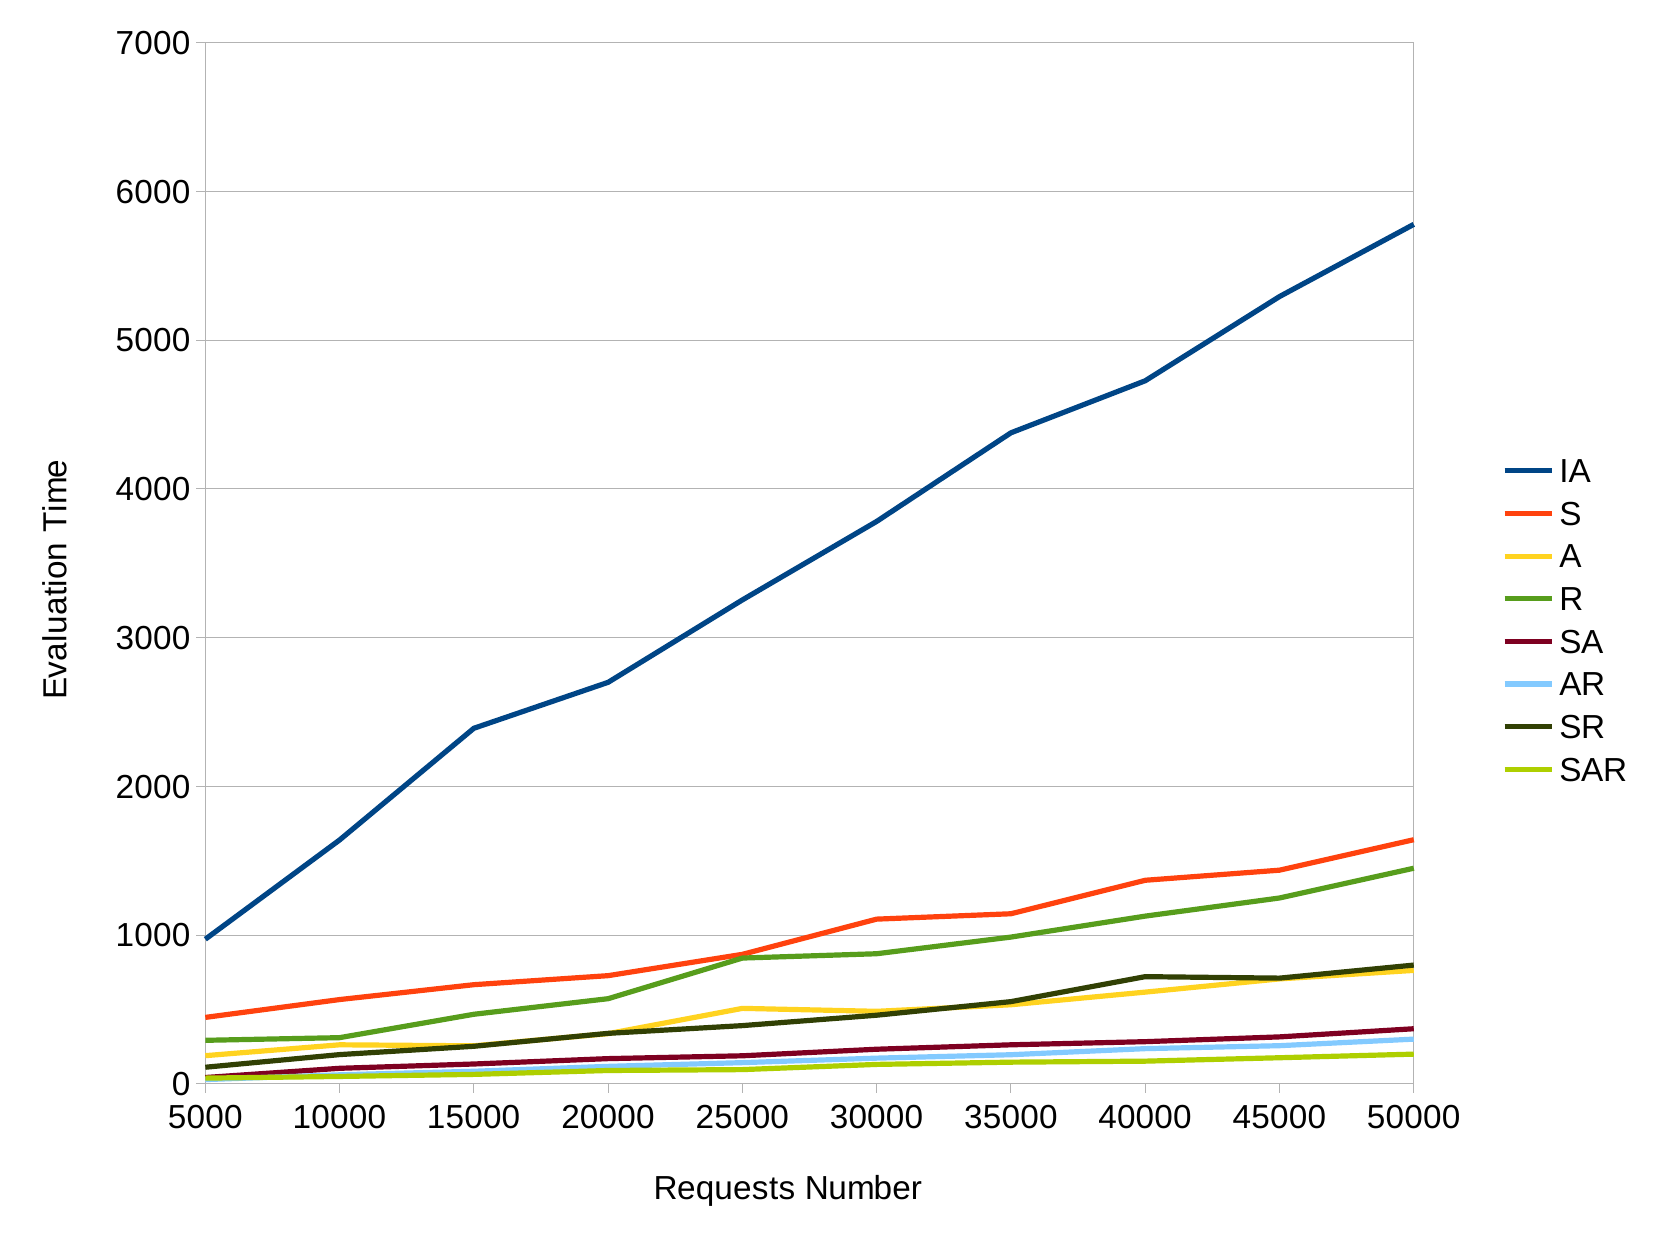

### Chart
| Category | IA | S | A | R | SA | AR | SR | SAR |
|---|---|---|---|---|---|---|---|---|
| 5000 | 972.0 | 446.0 | 189.0 | 292.0 | 42.0 | 28.0 | 111.0 | 38.0 |
| 10000 | 1639.0 | 566.0 | 262.0 | 310.0 | 104.0 | 60.0 | 196.0 | 49.0 |
| 15000 | 2390.0 | 666.0 | 255.0 | 467.0 | 133.0 | 84.0 | 252.0 | 63.0 |
| 20000 | 2699.0 | 727.0 | 337.0 | 572.0 | 169.0 | 117.0 | 339.0 | 89.0 |
| 25000 | 3254.0 | 870.0 | 507.0 | 845.0 | 188.0 | 142.0 | 391.0 | 95.0 |
| 30000 | 3781.0 | 1107.0 | 487.0 | 874.0 | 232.0 | 172.0 | 461.0 | 130.0 |
| 35000 | 4377.0 | 1143.0 | 531.0 | 986.0 | 262.0 | 195.0 | 552.0 | 145.0 |
| 40000 | 4727.0 | 1368.0 | 616.0 | 1127.0 | 283.0 | 236.0 | 720.0 | 152.0 |
| 45000 | 5293.0 | 1436.0 | 705.0 | 1249.0 | 315.0 | 256.0 | 710.0 | 175.0 |
| 50000 | 5779.0 | 1641.0 | 762.0 | 1449.0 | 370.0 | 300.0 | 798.0 | 199.0 |